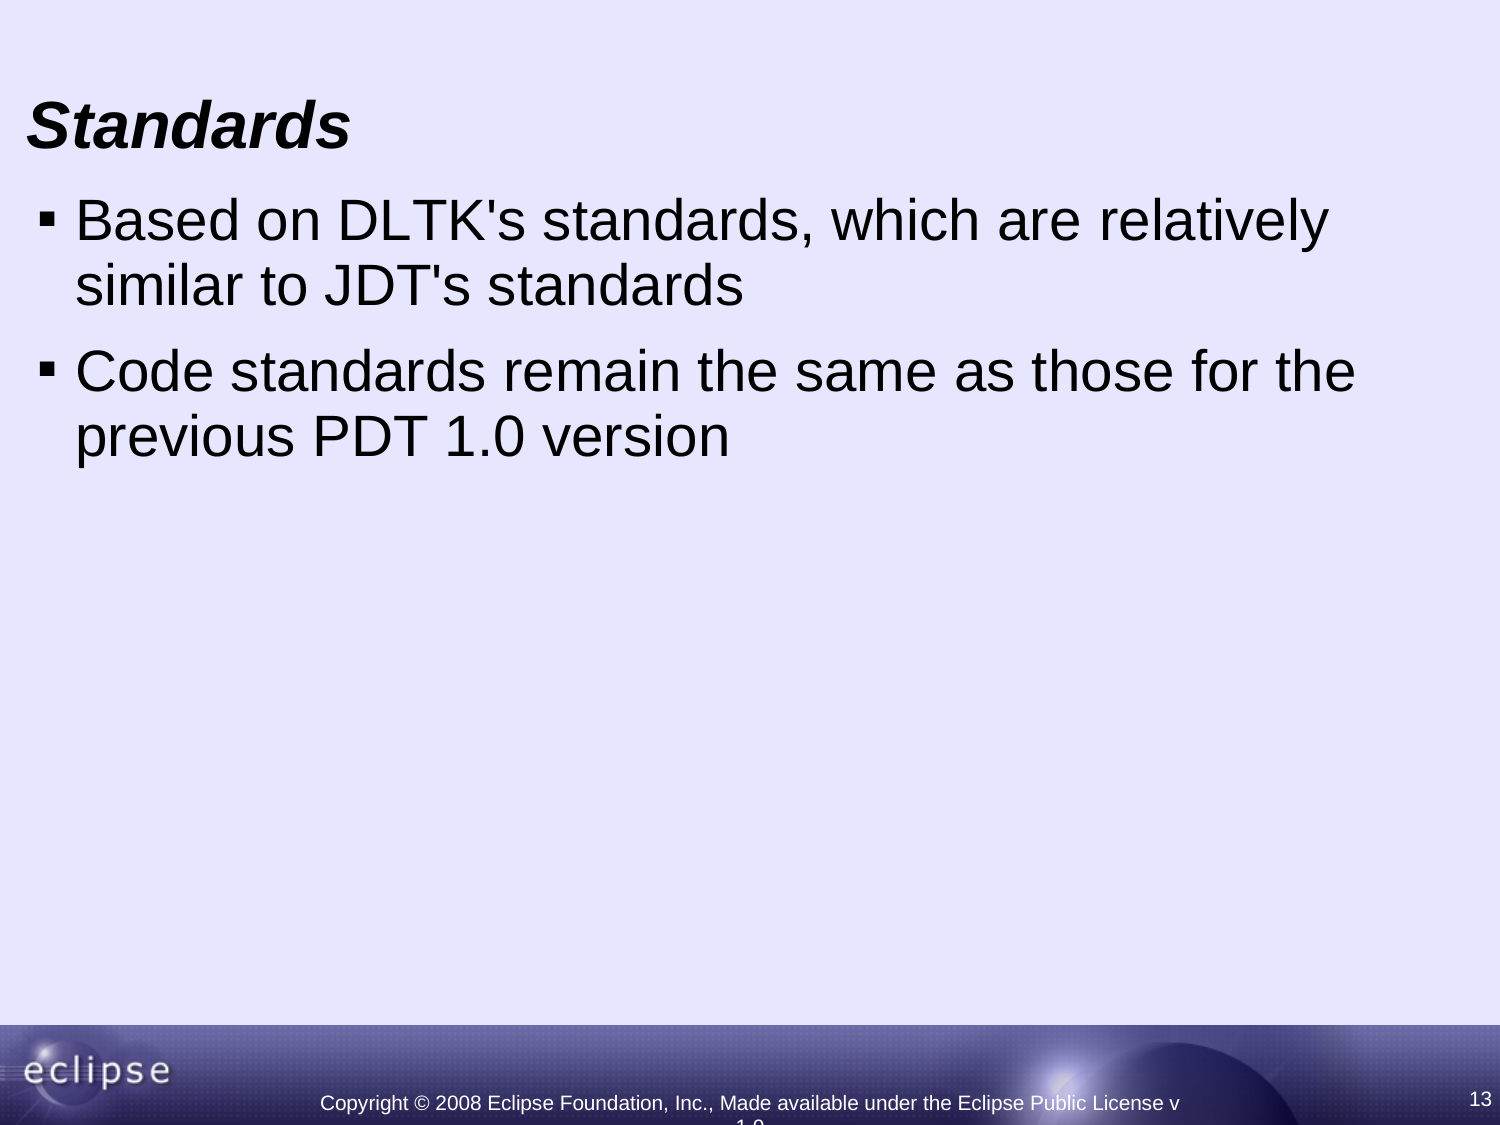

# Standards
Based on DLTK's standards, which are relatively similar to JDT's standards
Code standards remain the same as those for the previous PDT 1.0 version
13